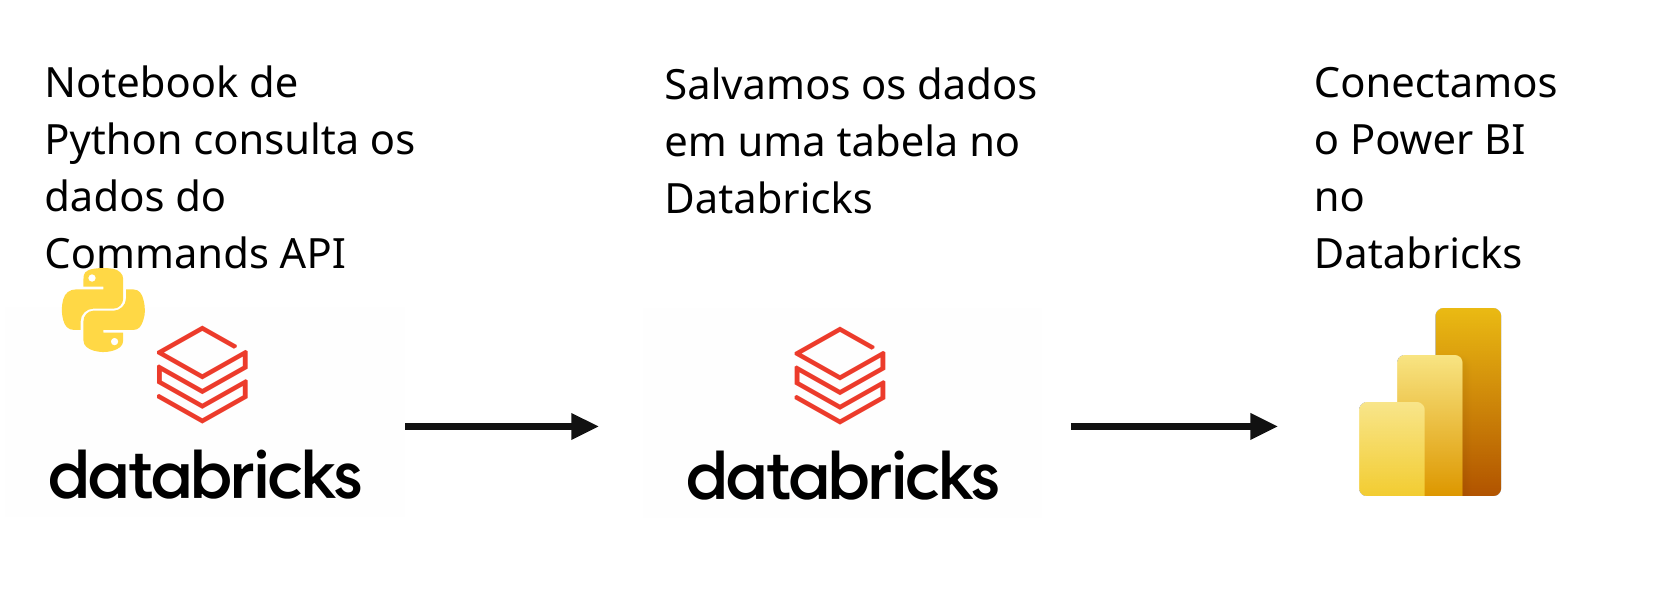

Notebook de Python consulta os dados do Commands API
Conectamos o Power BI no Databricks
Salvamos os dados em uma tabela no Databricks